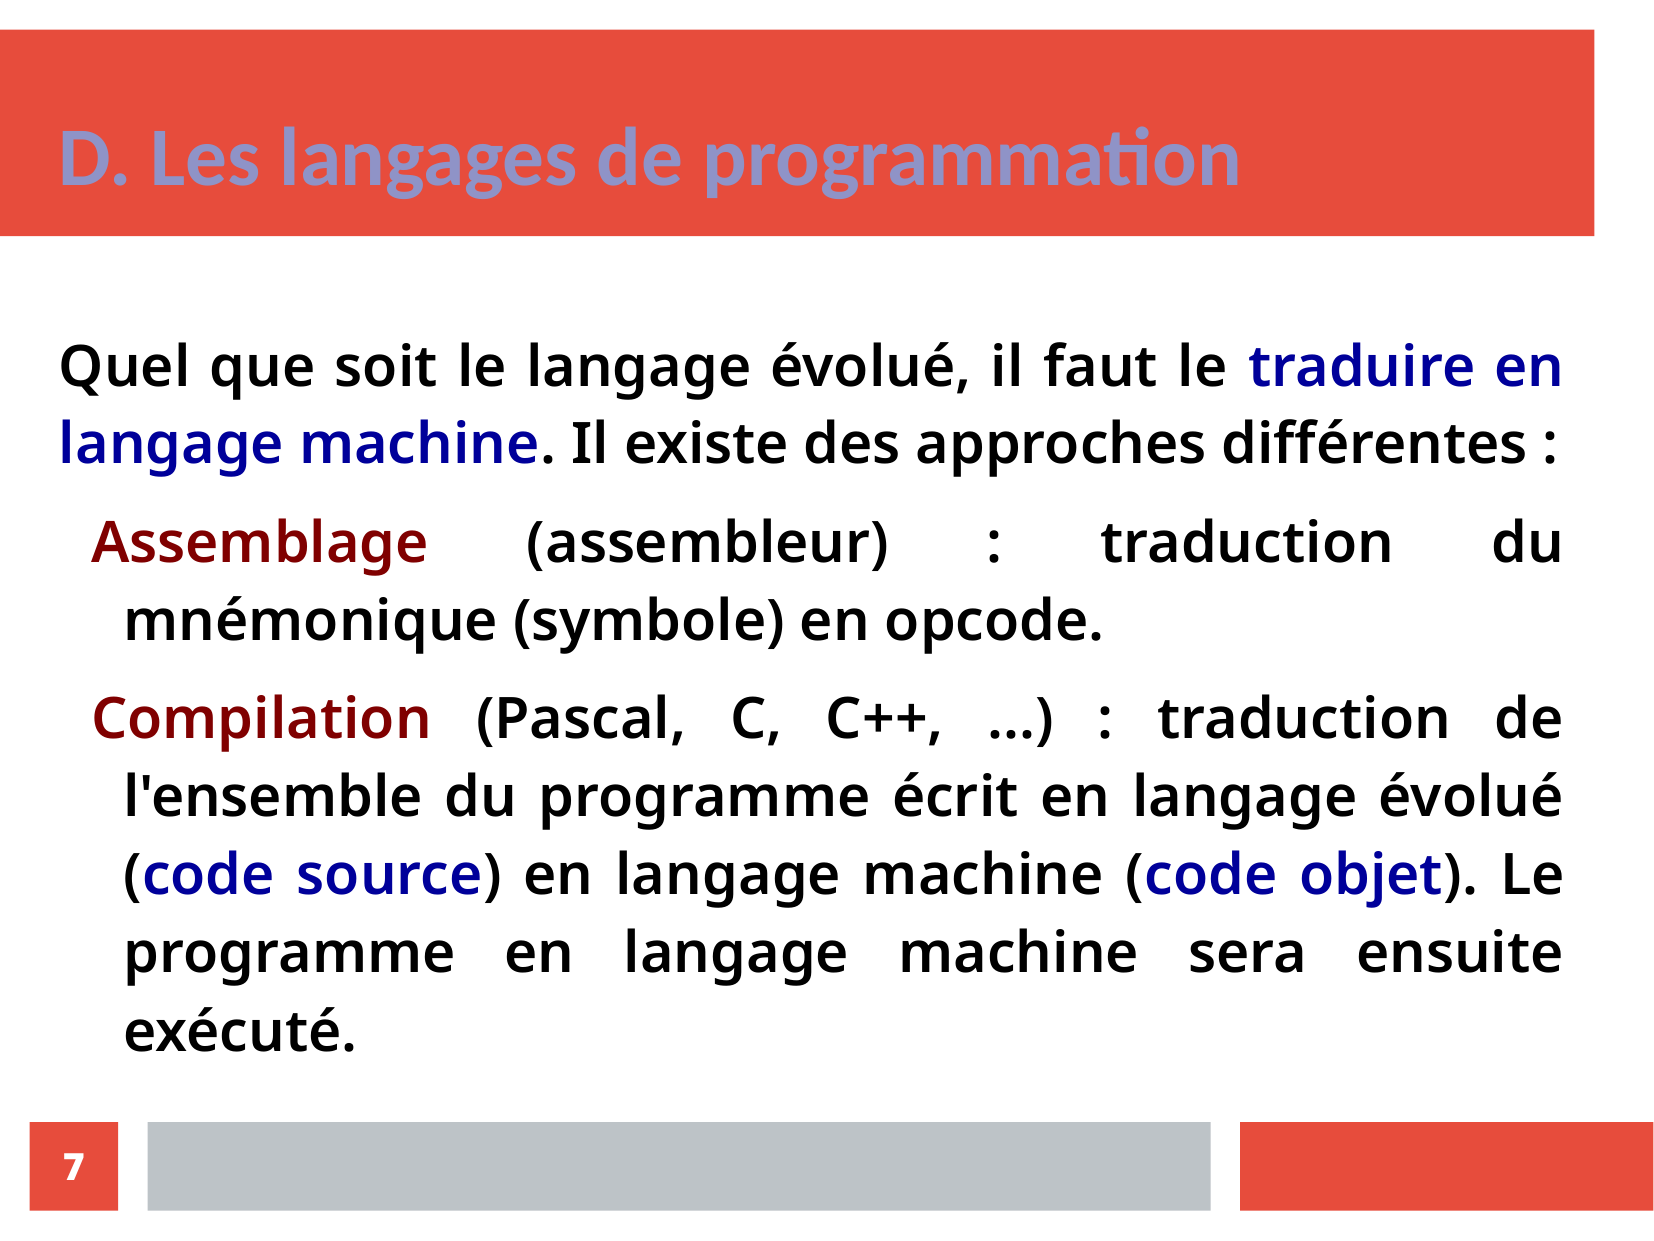

# D. Les langages de programmation
Quel que soit le langage évolué, il faut le traduire en langage machine. Il existe des approches différentes :
Assemblage (assembleur) : traduction du mnémonique (symbole) en opcode.
Compilation (Pascal, C, C++, ...) : traduction de l'ensemble du programme écrit en langage évolué (code source) en langage machine (code objet). Le programme en langage machine sera ensuite exécuté.
7